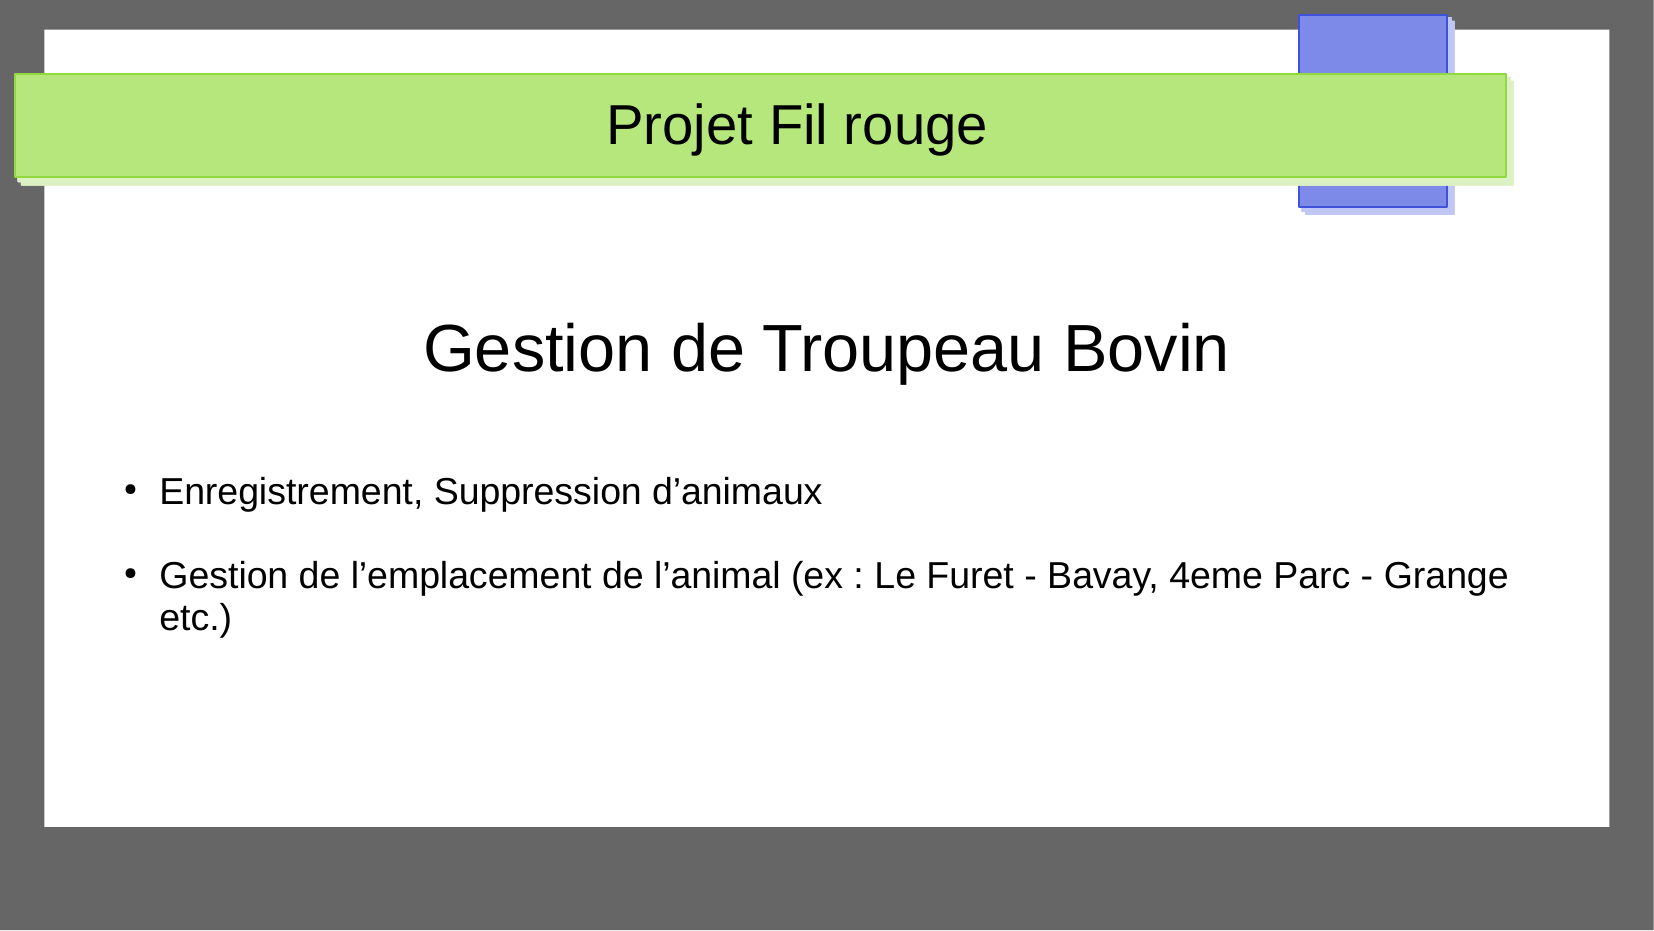

# Projet Fil rouge
Gestion de Troupeau Bovin
Enregistrement, Suppression d’animaux
Gestion de l’emplacement de l’animal (ex : Le Furet - Bavay, 4eme Parc - Grange etc.)